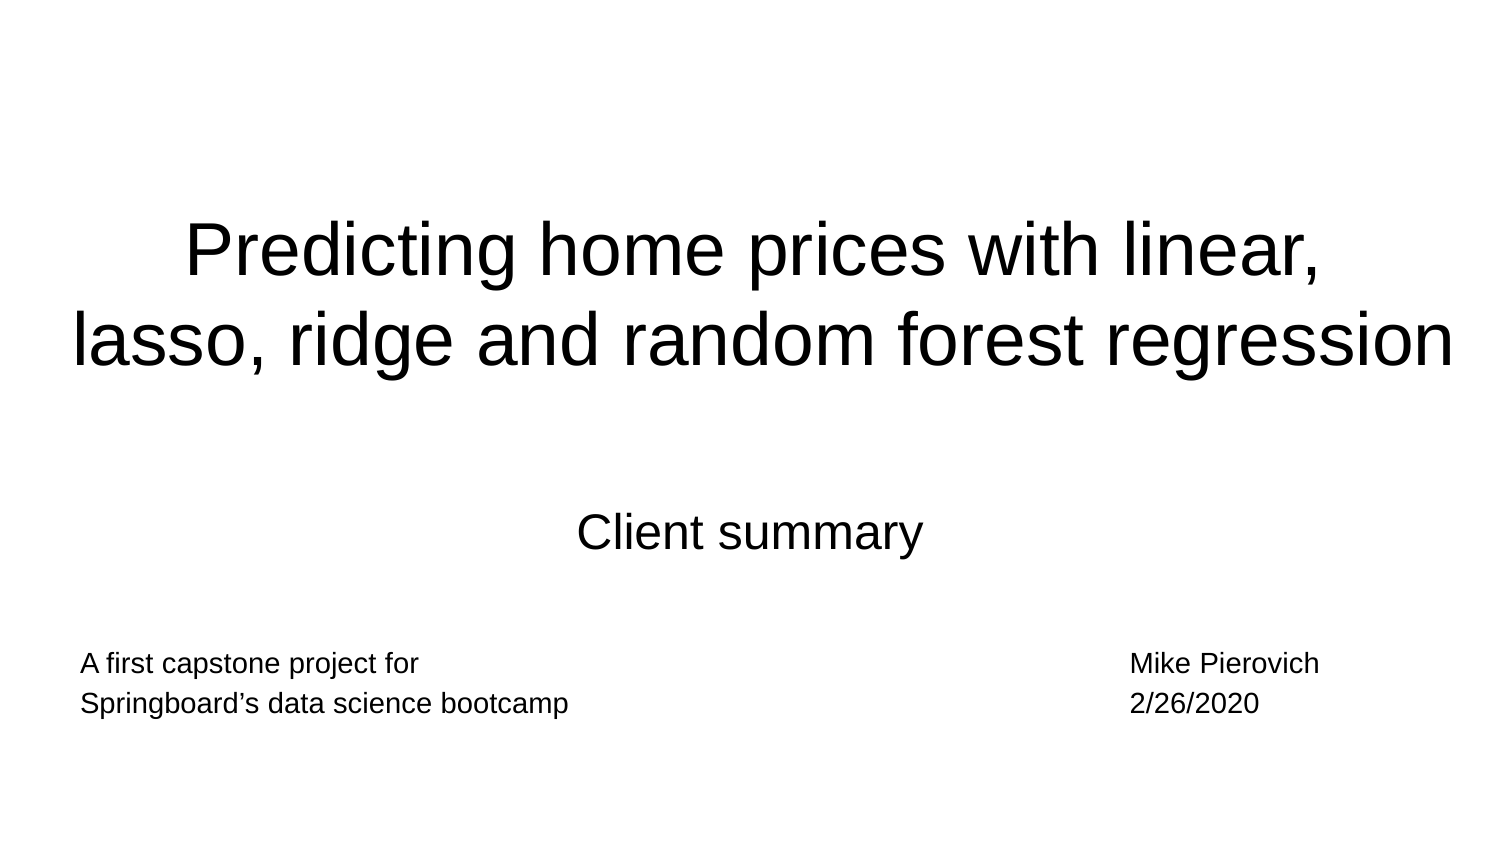

# Predicting home prices with linear, lasso, ridge and random forest regression
Client summary
A first capstone project for
Springboard’s data science bootcamp
Mike Pierovich
2/26/2020